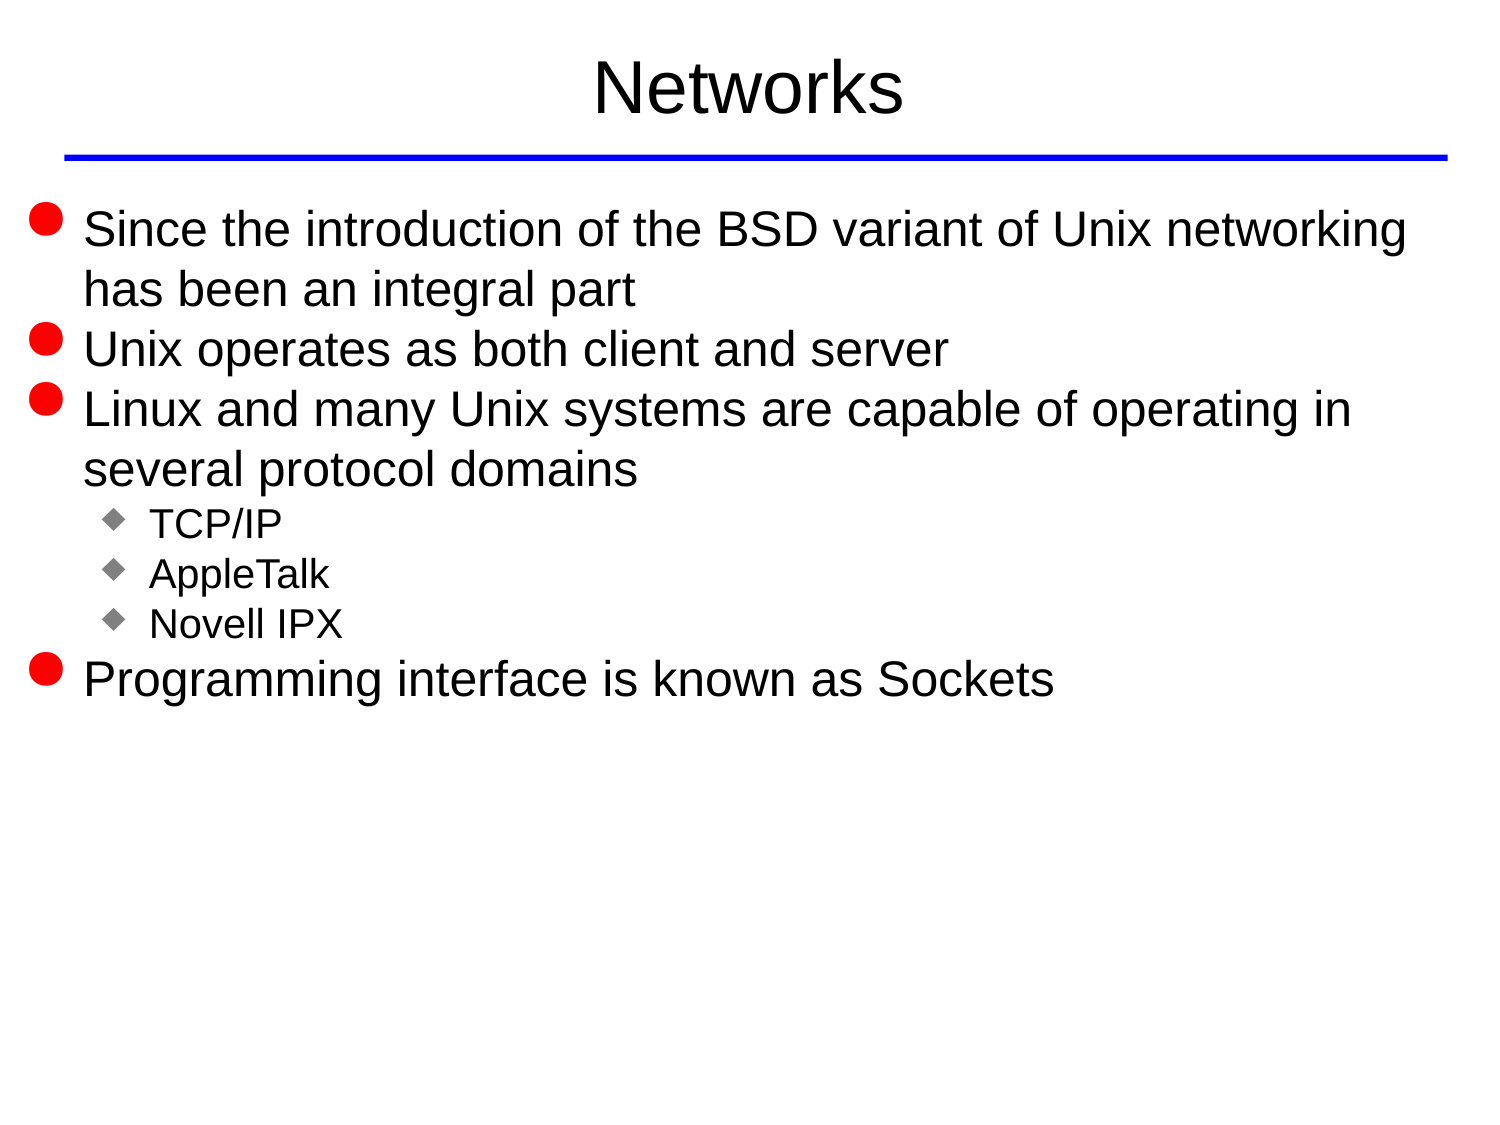

# Networks
Since the introduction of the BSD variant of Unix networking has been an integral part
Unix operates as both client and server
Linux and many Unix systems are capable of operating in several protocol domains
TCP/IP
AppleTalk
Novell IPX
Programming interface is known as Sockets